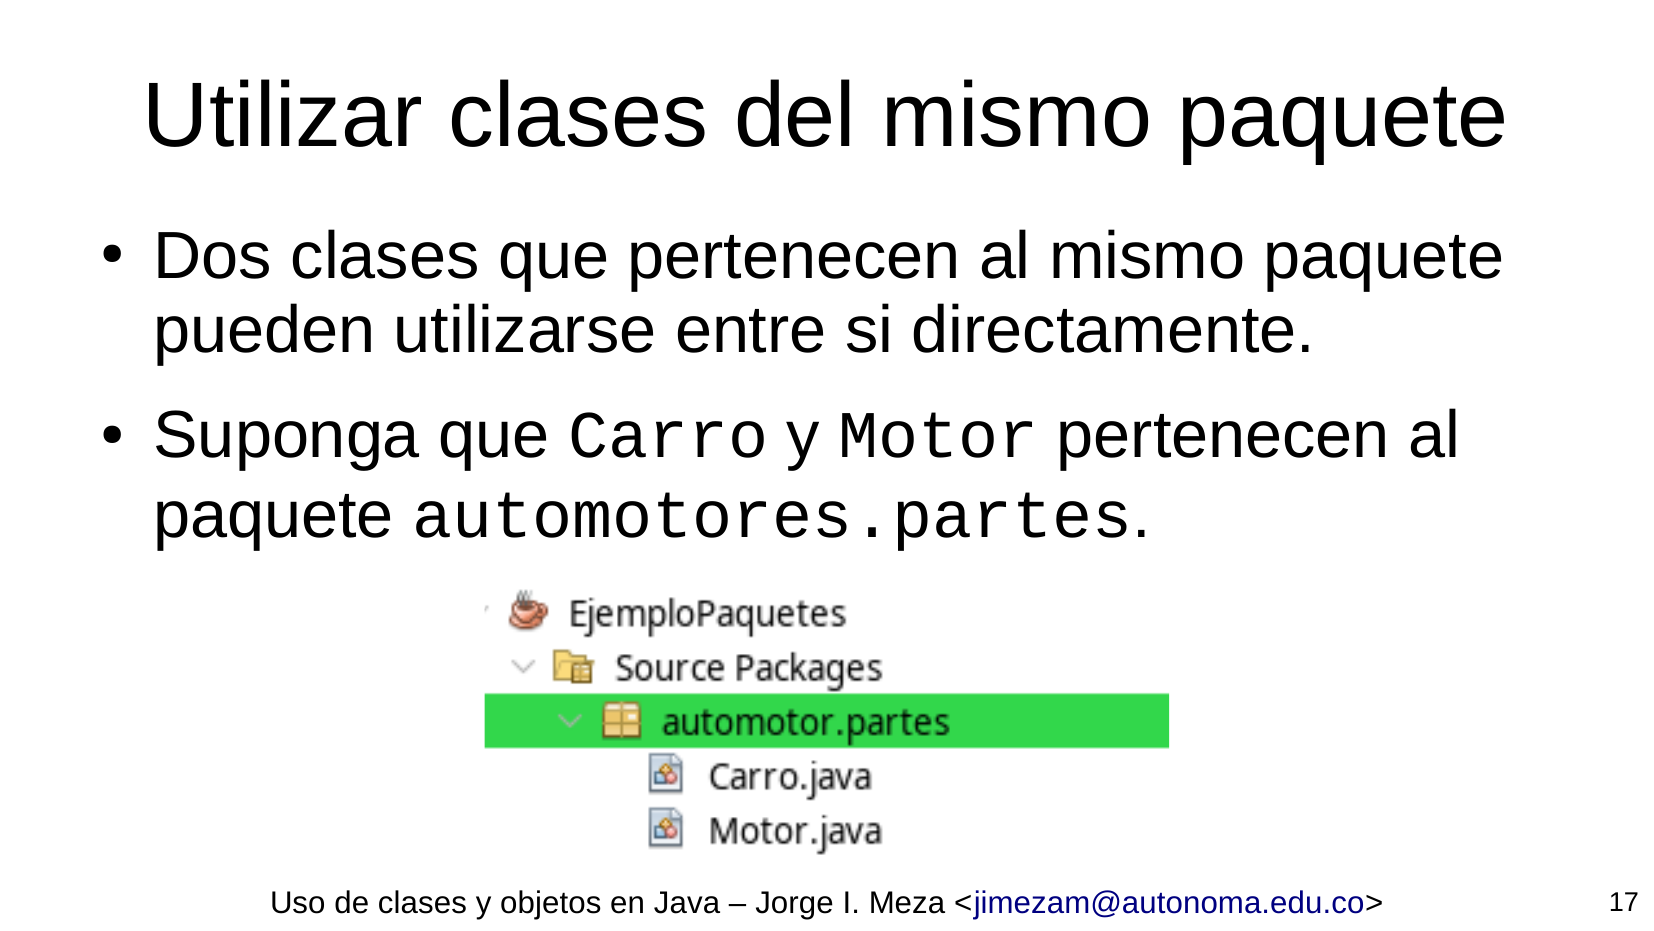

# Utilizar clases del mismo paquete
Dos clases que pertenecen al mismo paquete pueden utilizarse entre si directamente.
Suponga que Carro y Motor pertenecen al paquete automotores.partes.